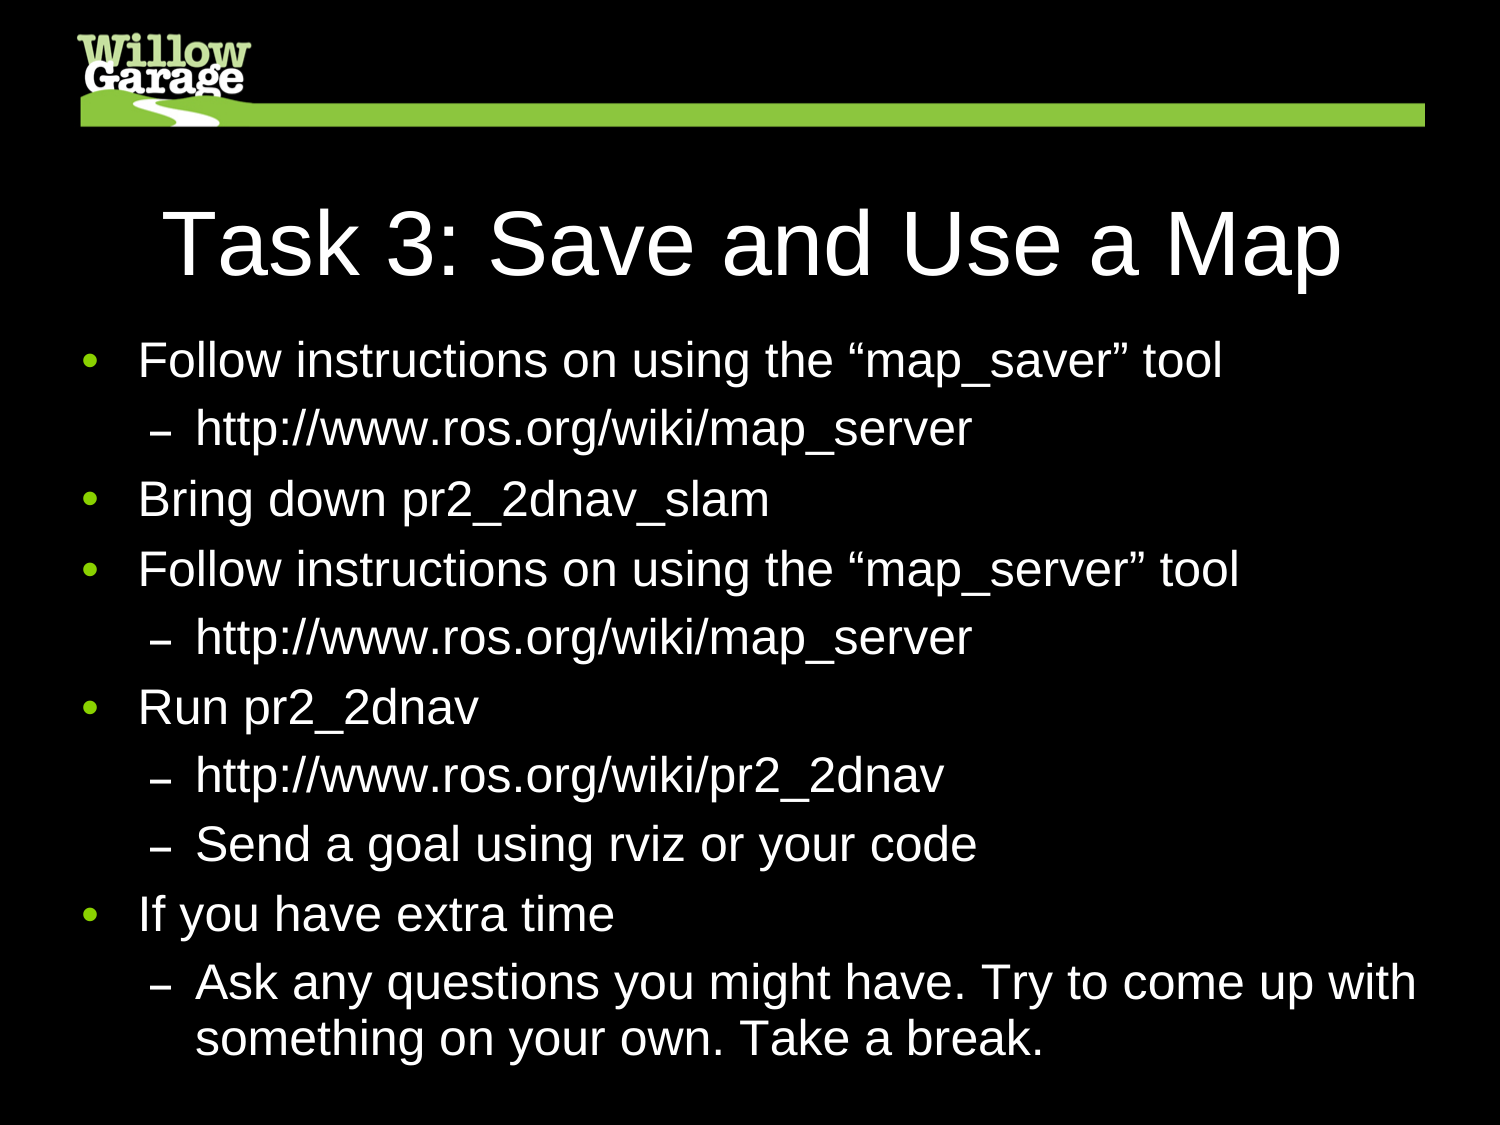

Task 3: Save and Use a Map
# Follow instructions on using the “map_saver” tool
http://www.ros.org/wiki/map_server
Bring down pr2_2dnav_slam
Follow instructions on using the “map_server” tool
http://www.ros.org/wiki/map_server
Run pr2_2dnav
http://www.ros.org/wiki/pr2_2dnav
Send a goal using rviz or your code
If you have extra time
Ask any questions you might have. Try to come up with something on your own. Take a break.
17